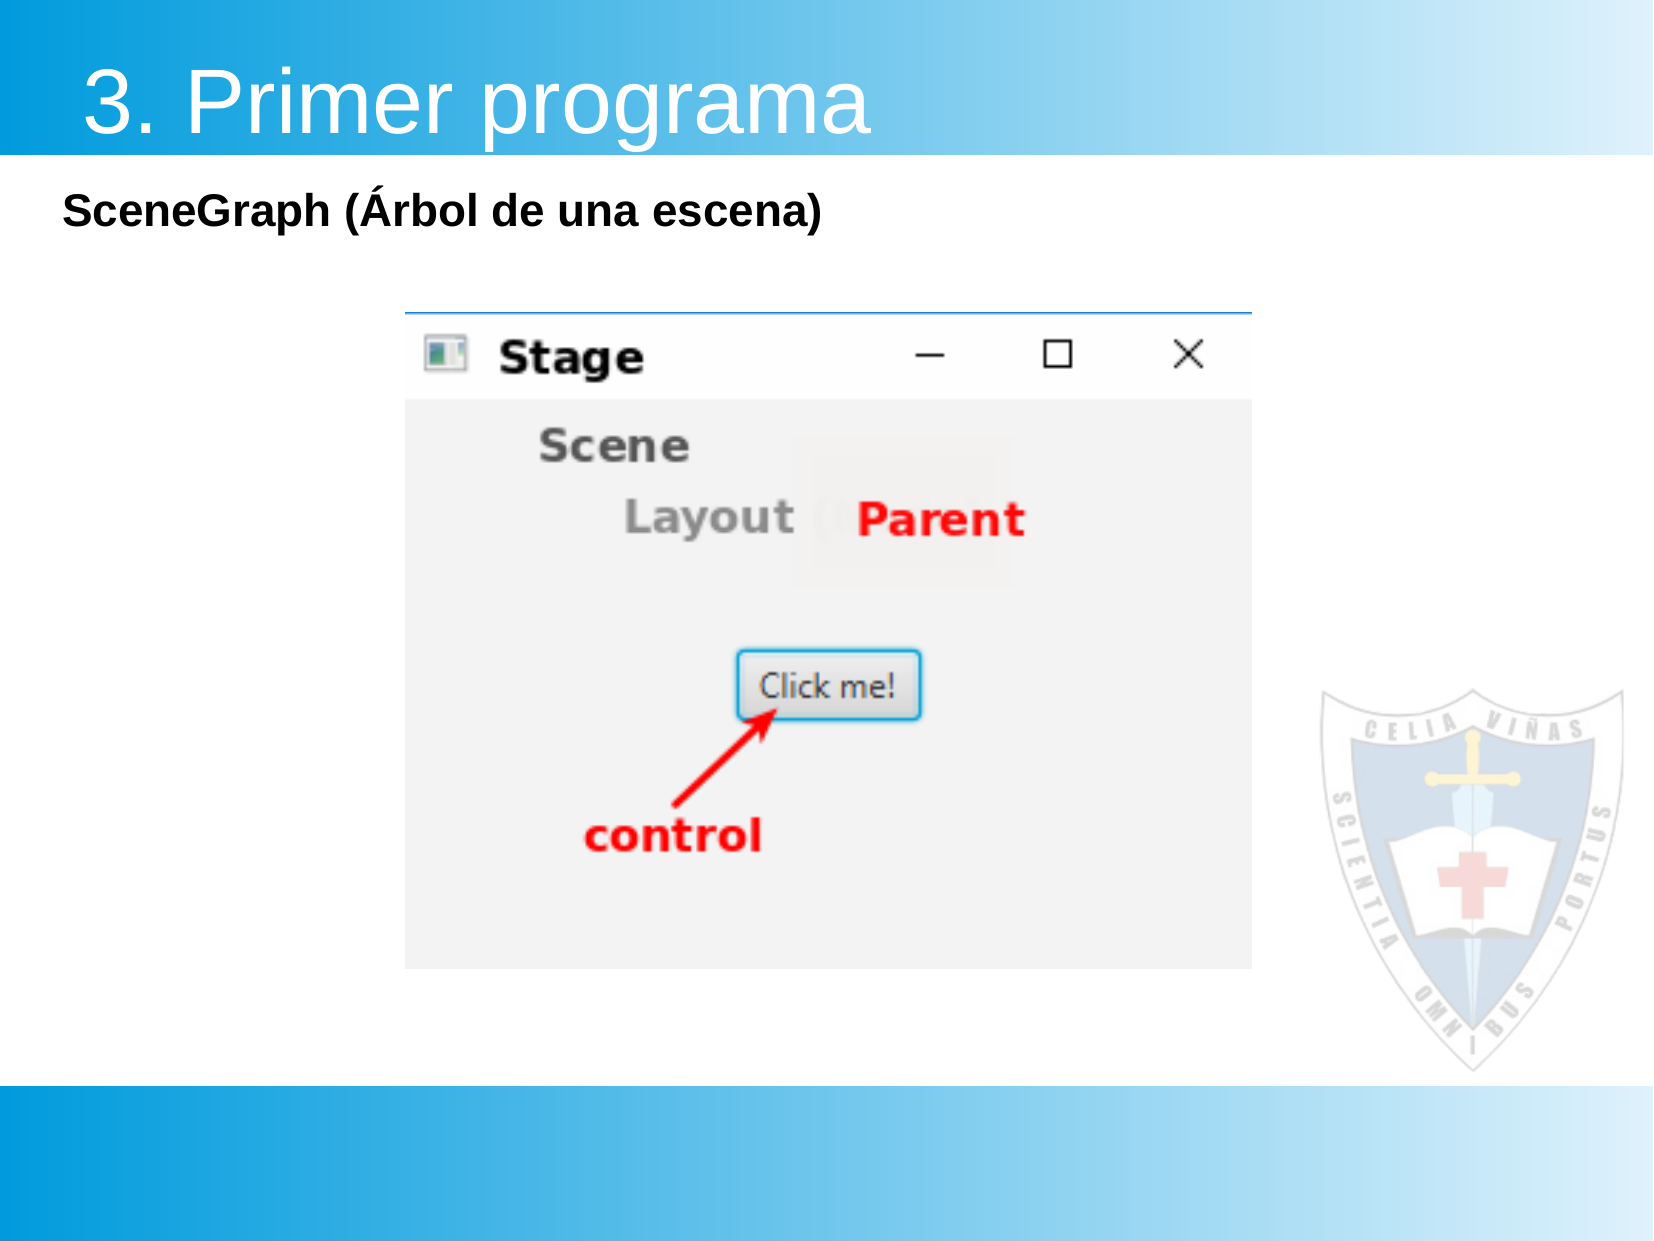

# 3. Primer programa
SceneGraph (Árbol de una escena)